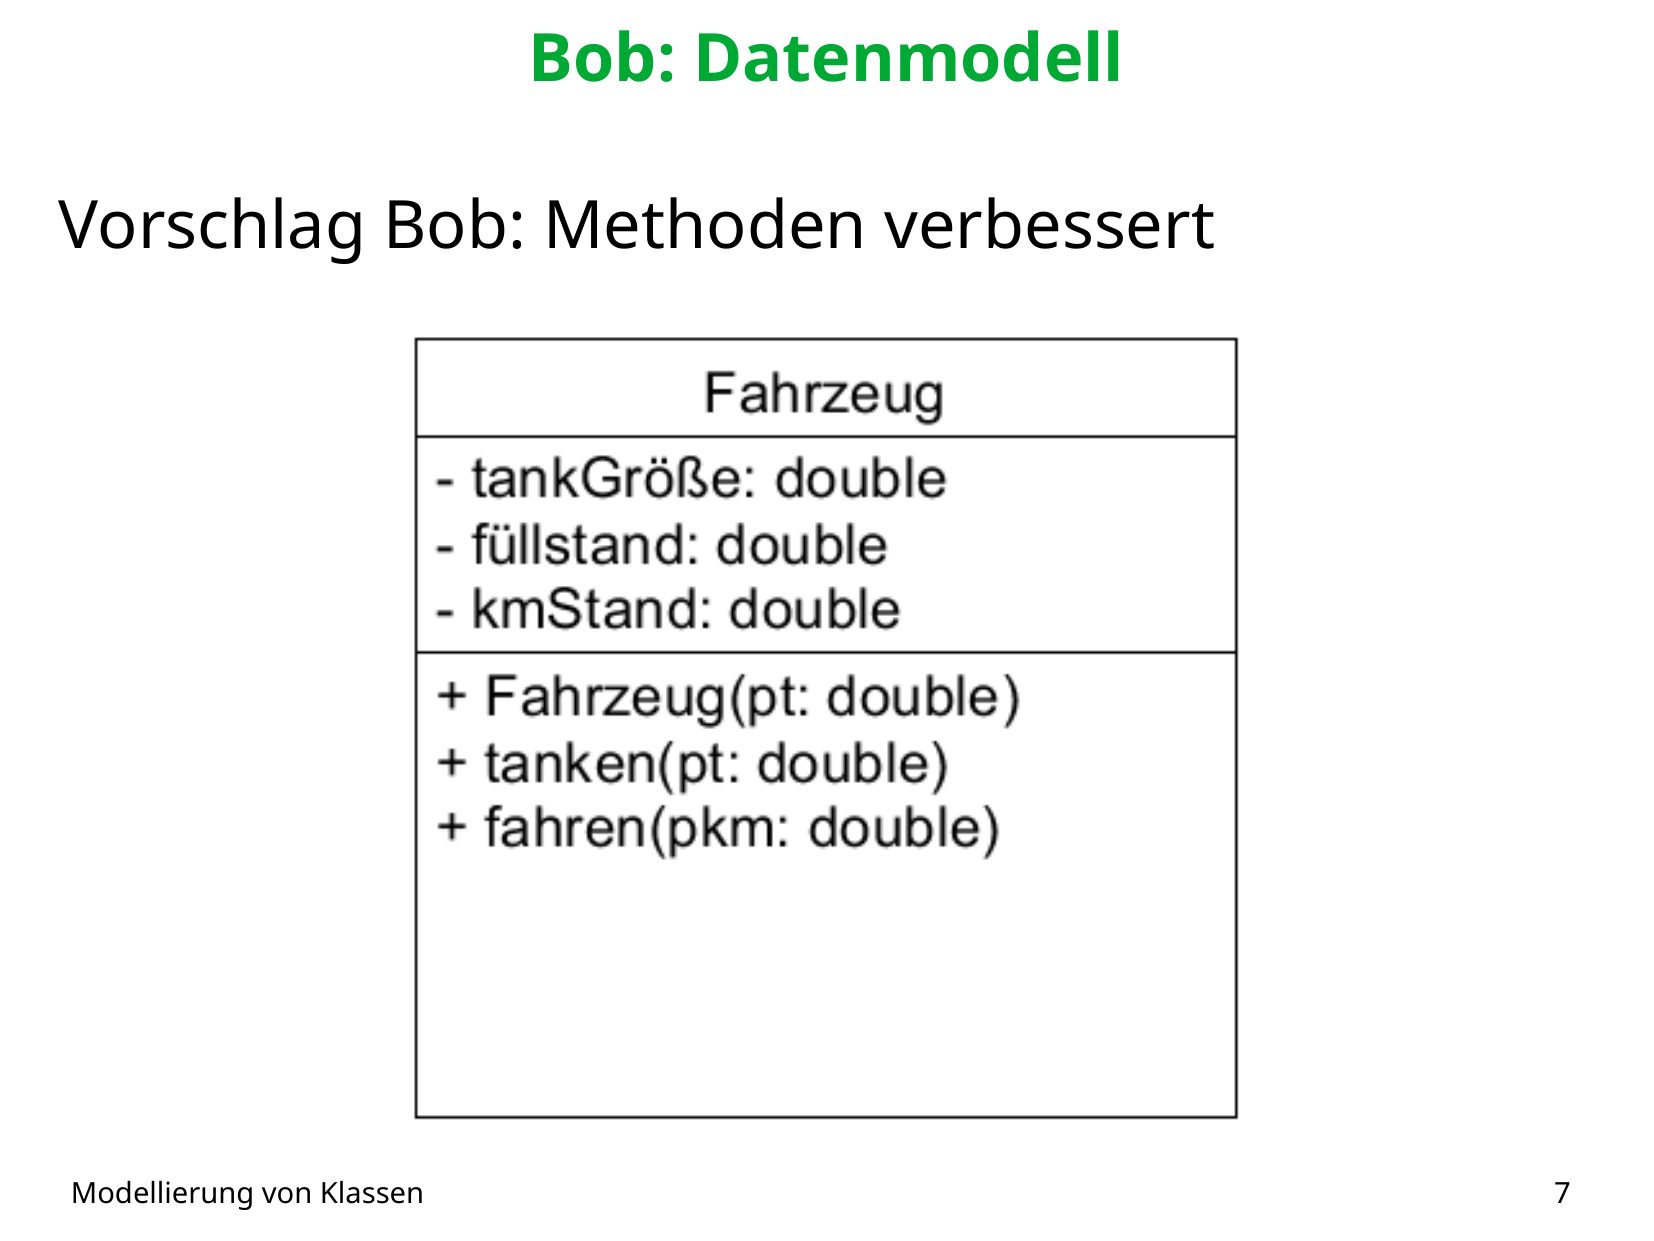

# Bob: Datenmodell
Vorschlag Bob: Methoden verbessert
Modellierung von Klassen
7